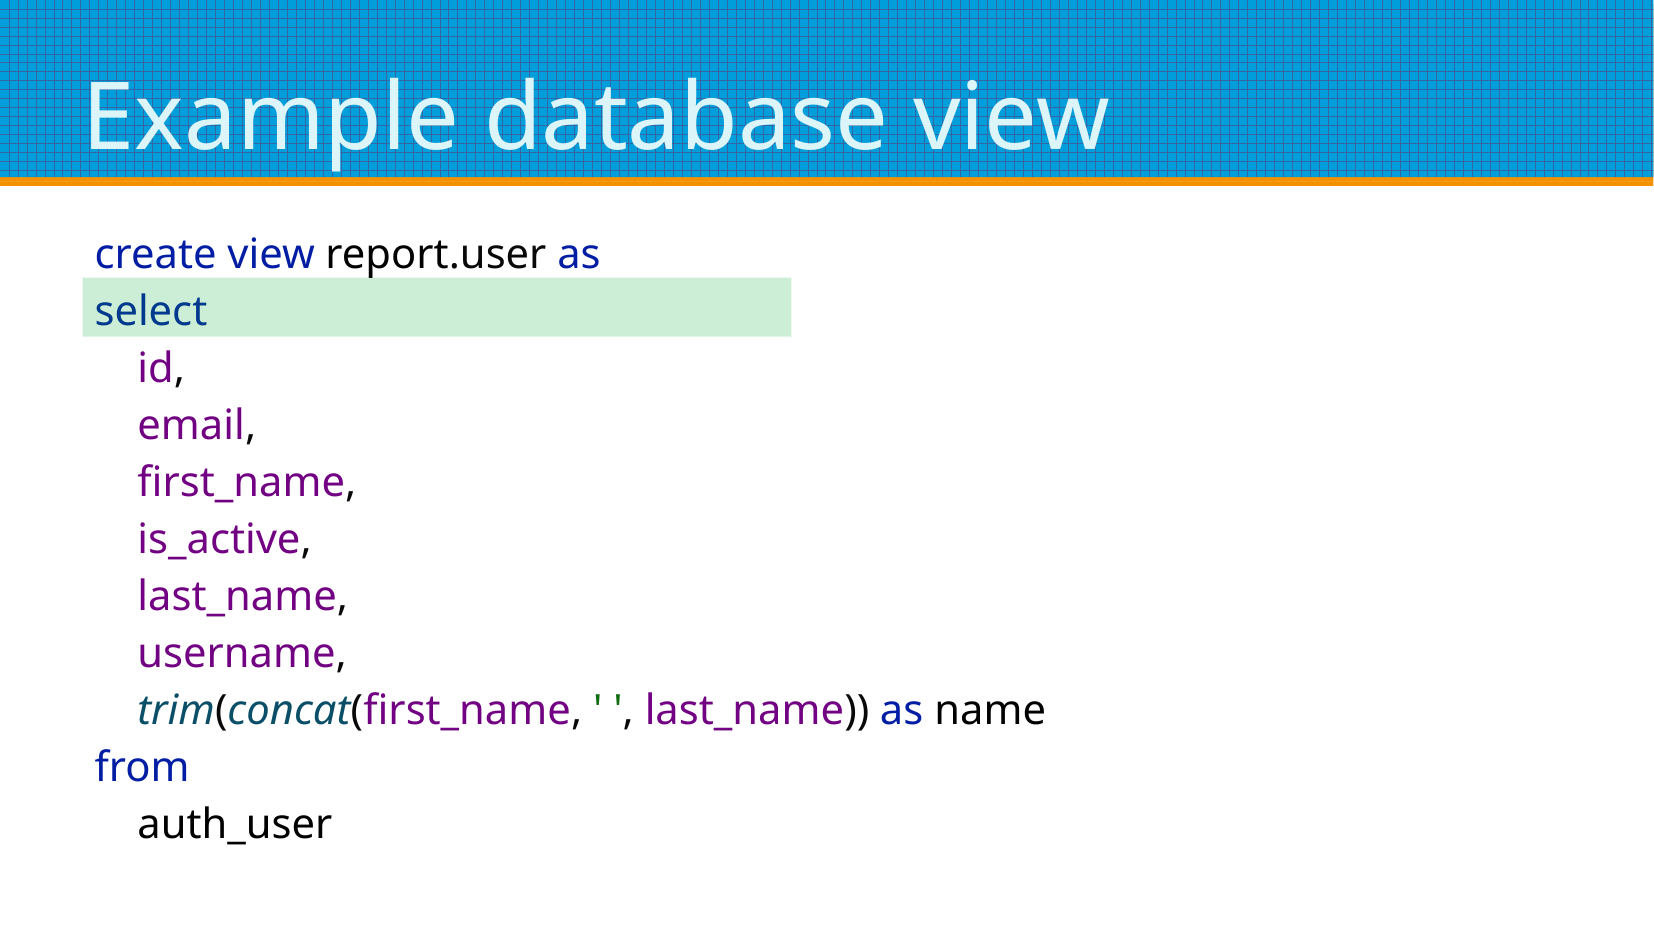

# Example database view
create view report.user as
select
 id,
 email,
 first_name,
 is_active,
 last_name,
 username,
 trim(concat(first_name, ' ', last_name)) as name
from
 auth_user